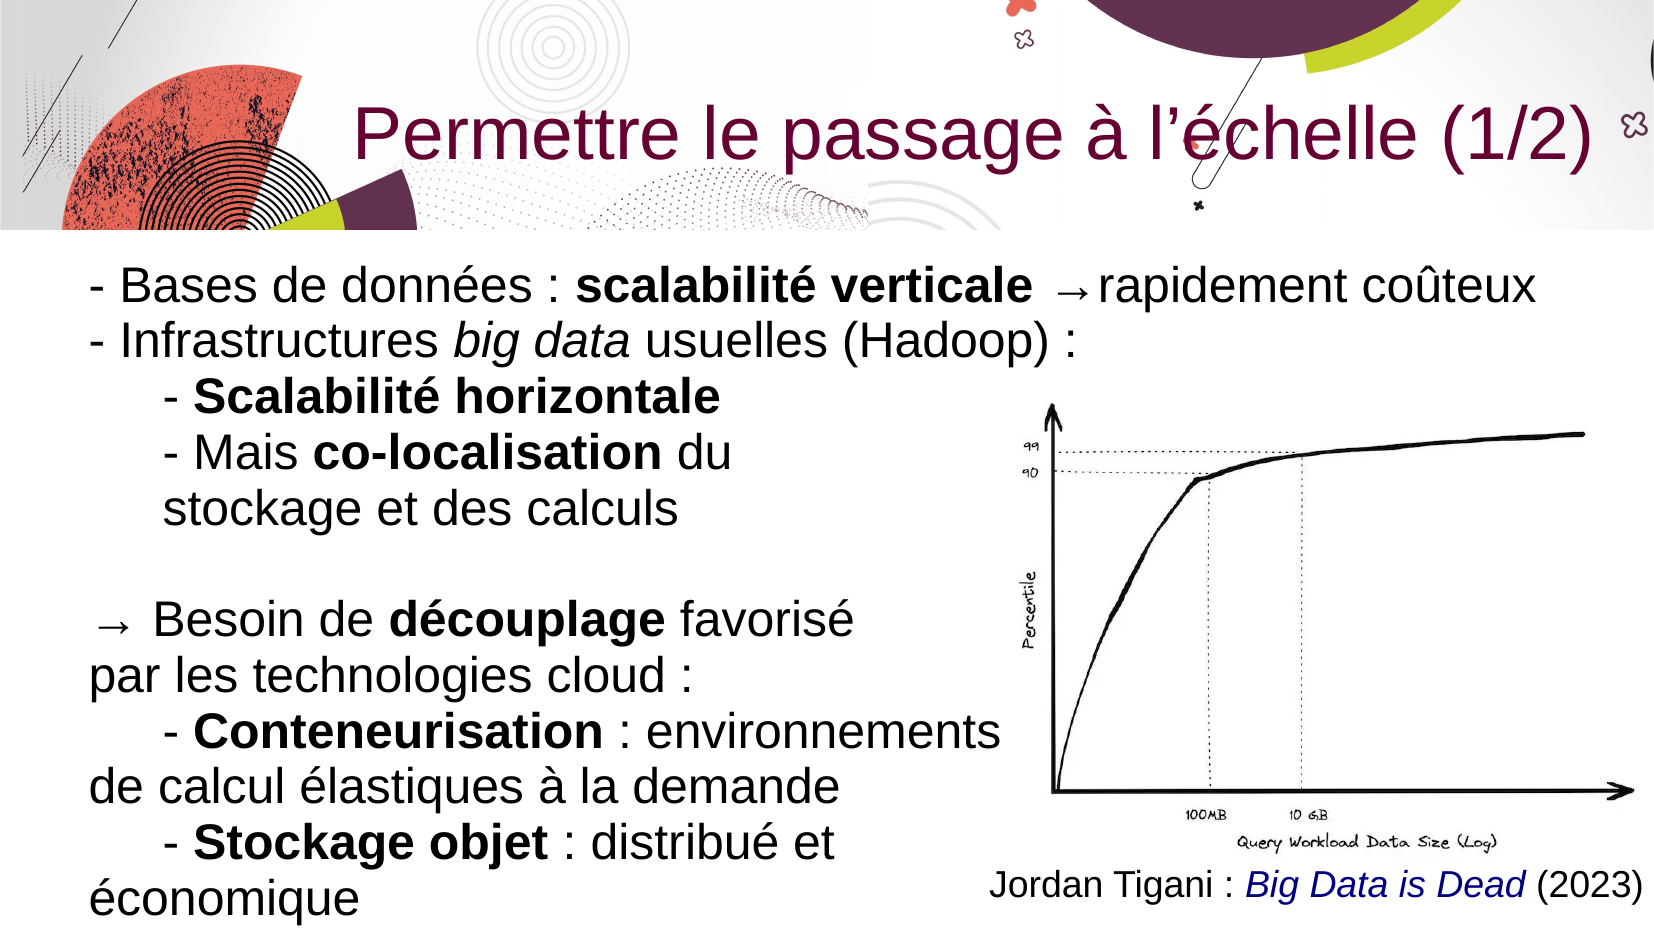

# Permettre le passage à l’échelle (1/2)
- Bases de données : scalabilité verticale →rapidement coûteux
- Infrastructures big data usuelles (Hadoop) :
	- Scalabilité horizontale
	- Mais co-localisation du
	stockage et des calculs
→ Besoin de découplage favorisé
par les technologies cloud :
	- Conteneurisation : environnements
de calcul élastiques à la demande
	- Stockage objet : distribué et
économique
Jordan Tigani : Big Data is Dead (2023)